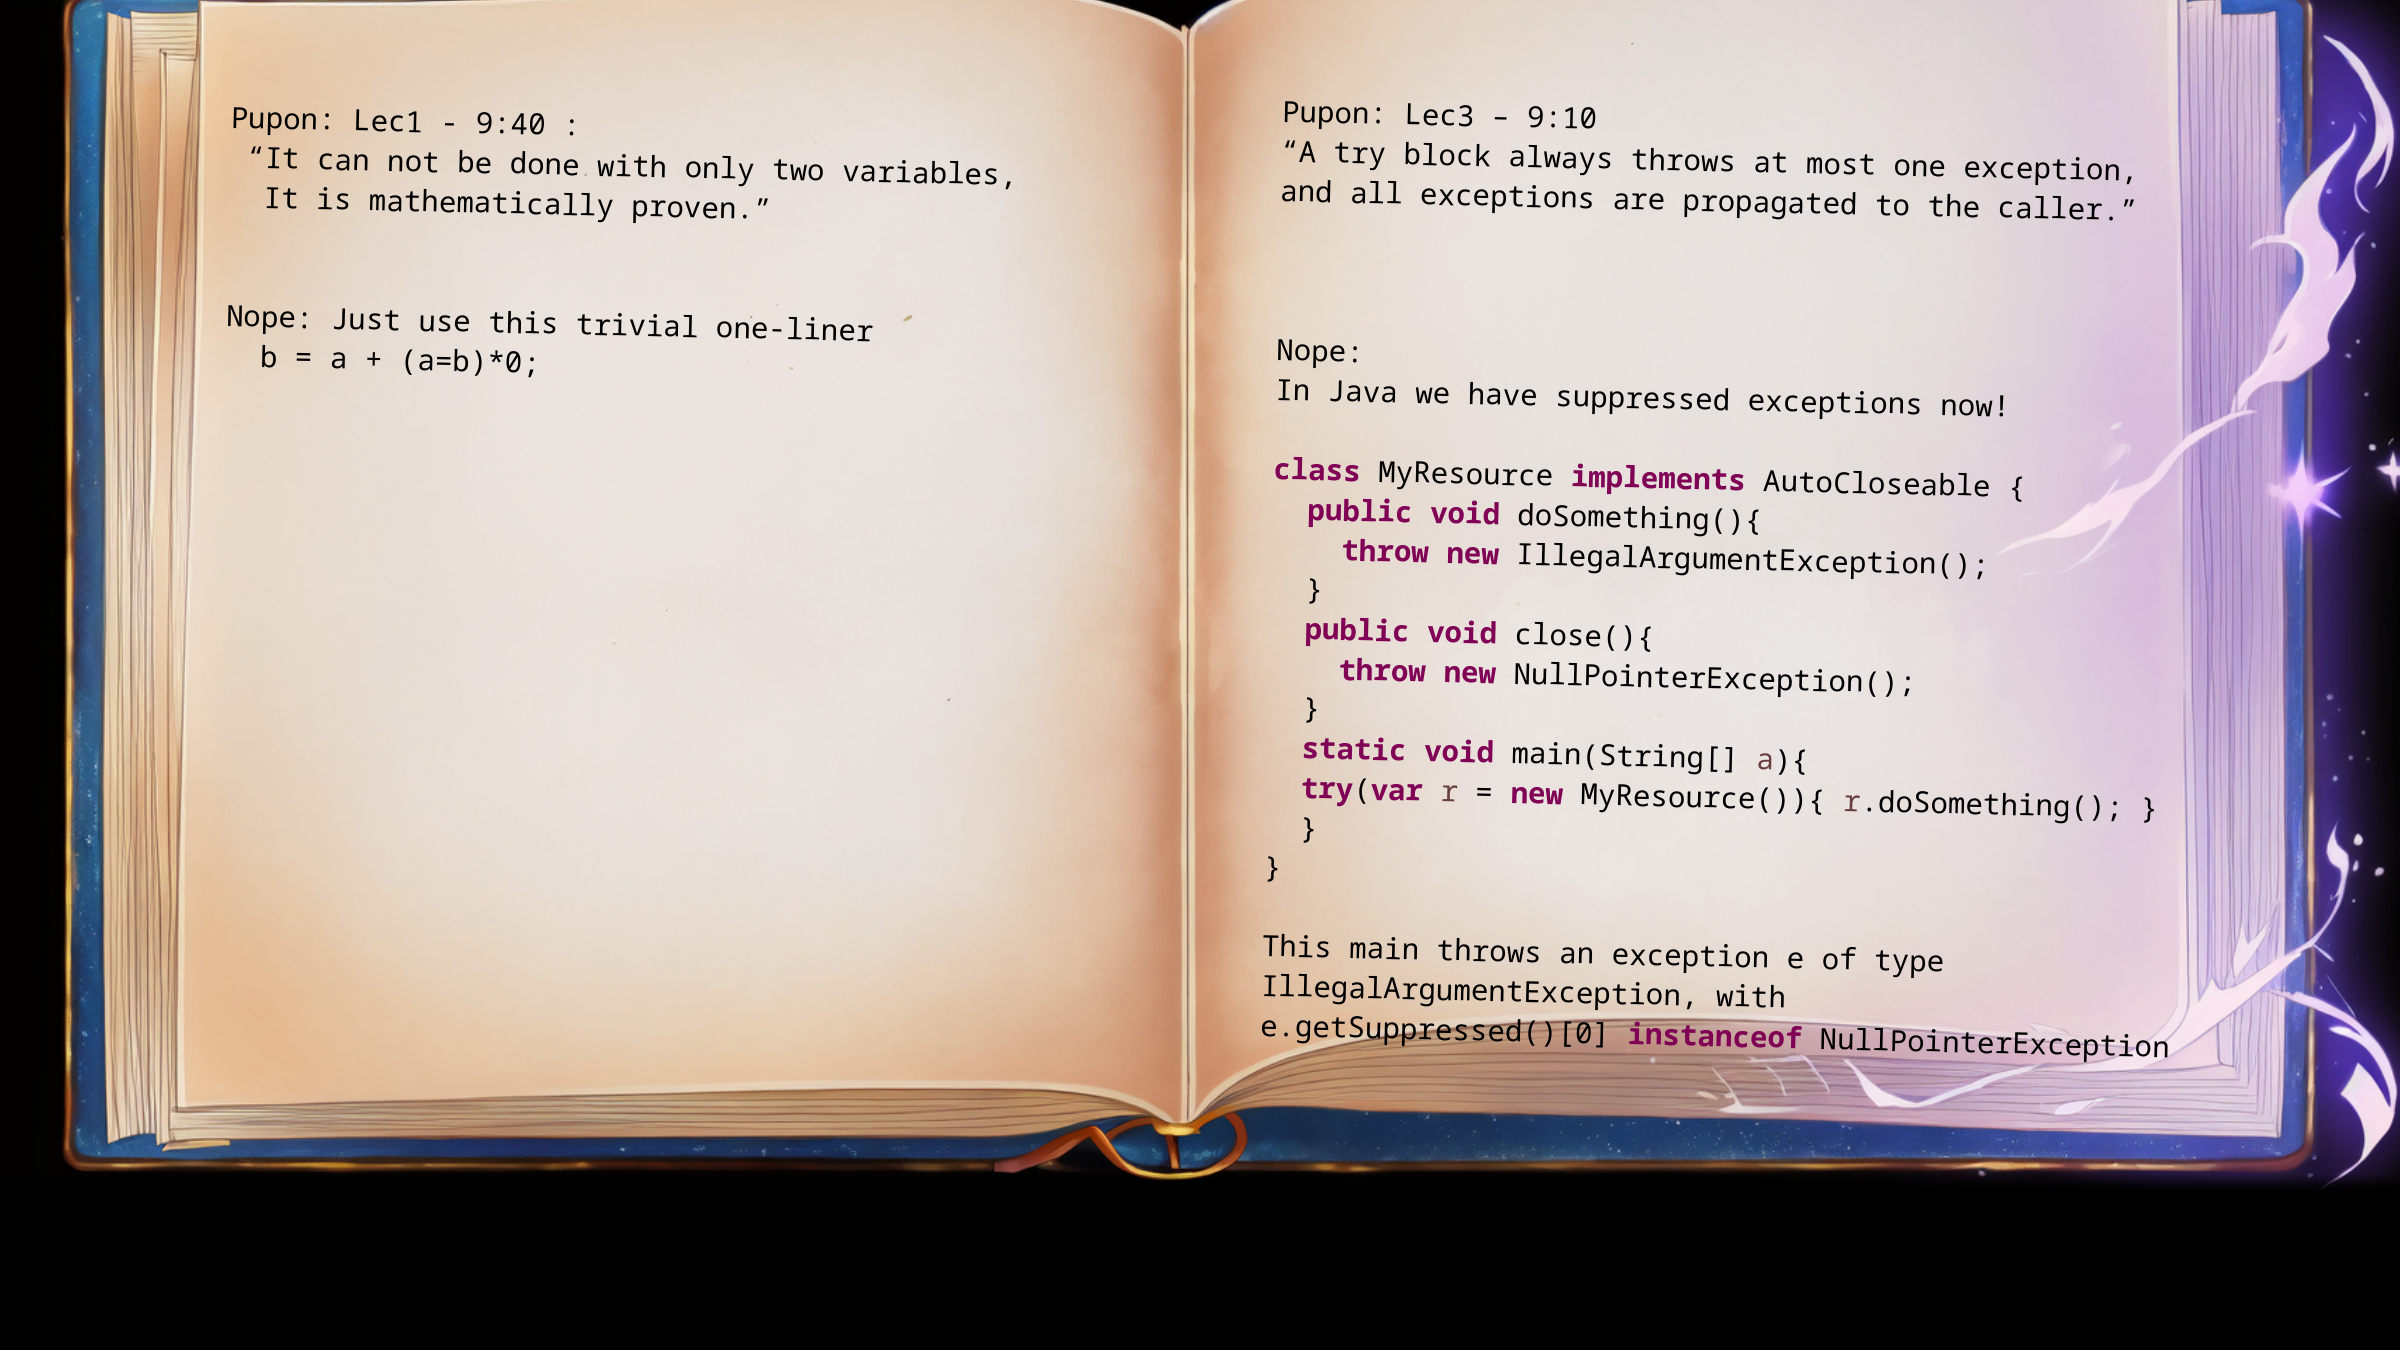

Pupon: Lec3 – 9:10
“A try block always throws at most one exception,
and all exceptions are propagated to the caller.”
Nope:
In Java we have suppressed exceptions now!
class MyResource implements AutoCloseable {
 public void doSomething(){
 throw new IllegalArgumentException();
 }
 public void close(){
 throw new NullPointerException();
 }
 static void main(String[] a){
 try(var r = new MyResource()){ r.doSomething(); }
 }
}
This main throws an exception e of type
IllegalArgumentException, with
e.getSuppressed()[0] instanceof NullPointerException
Pupon: Lec1 - 9:40 :
 “It can not be done with only two variables,
 It is mathematically proven.”
Nope: Just use this trivial one-liner
 b = a + (a=b)*0;